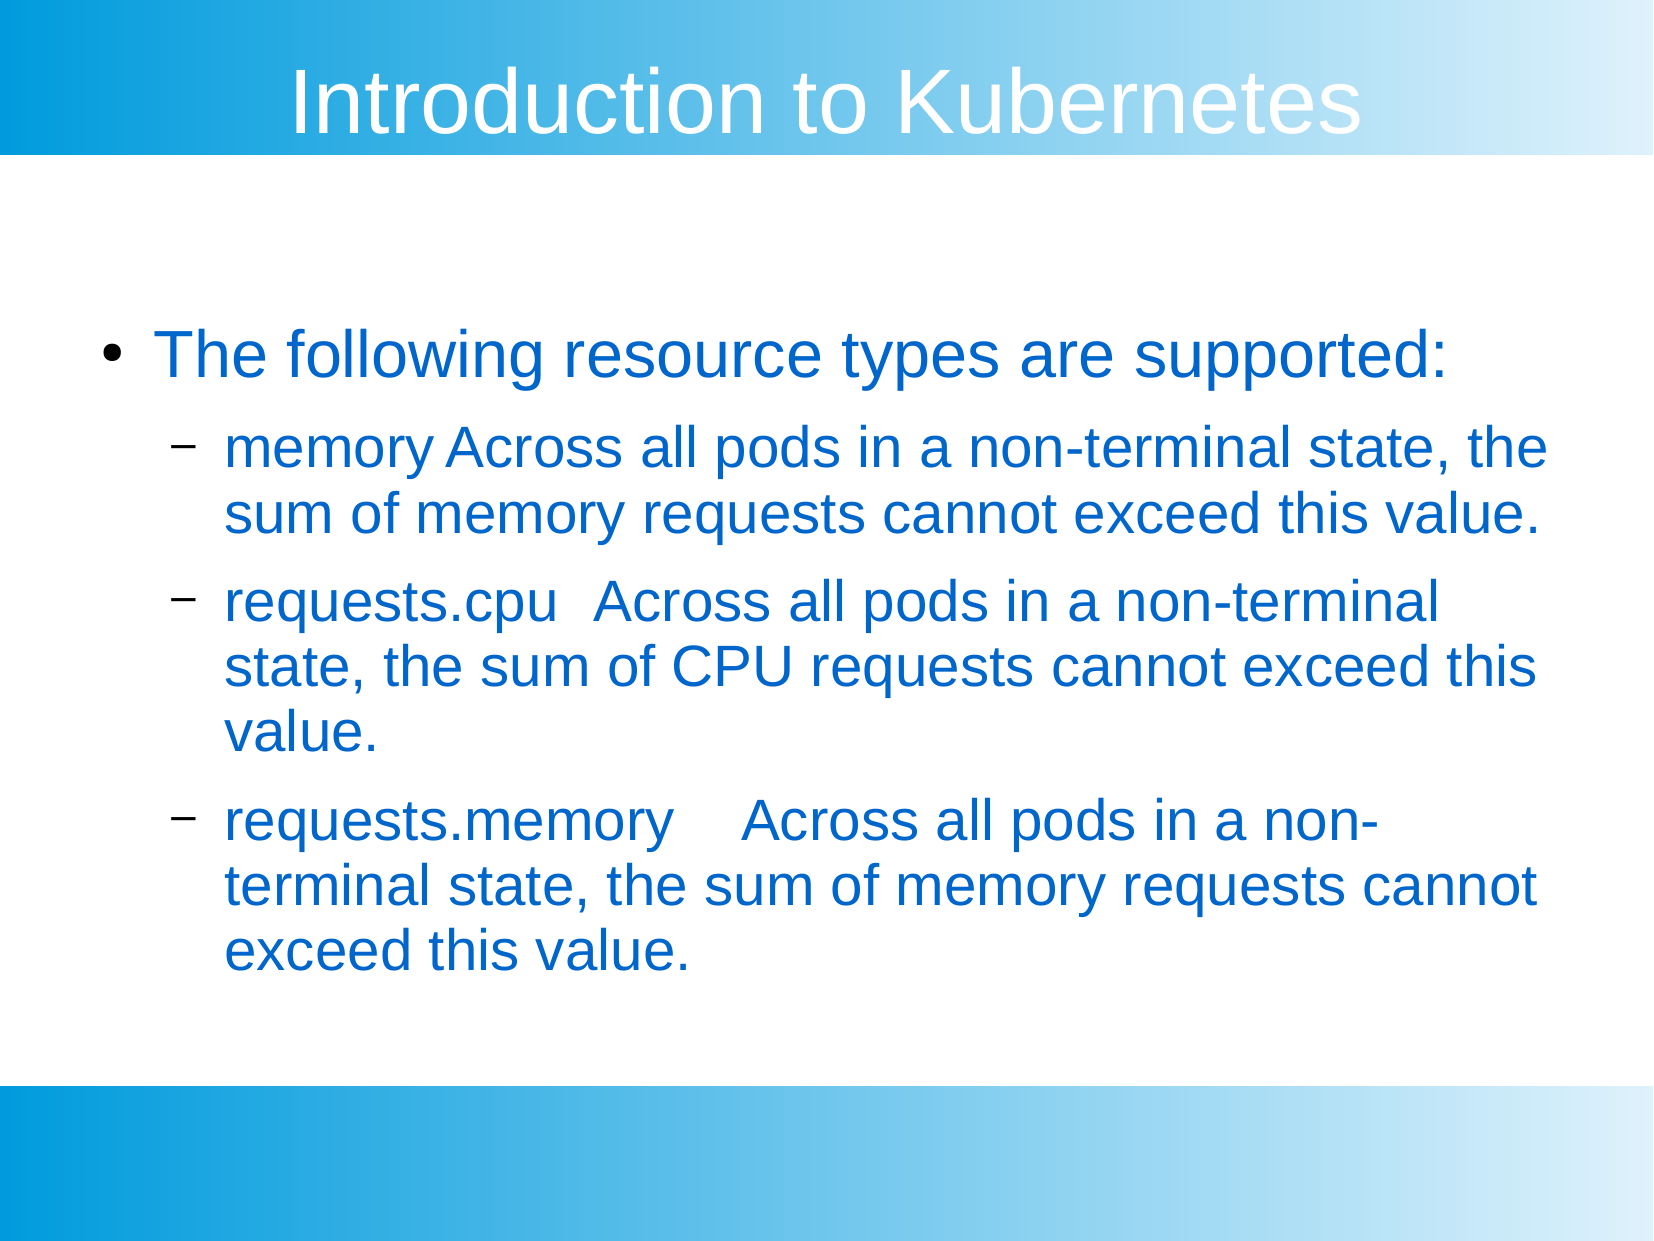

# Introduction to Kubernetes
The following resource types are supported:
memory	Across all pods in a non-terminal state, the sum of memory requests cannot exceed this value.
requests.cpu	Across all pods in a non-terminal state, the sum of CPU requests cannot exceed this value.
requests.memory	Across all pods in a non-terminal state, the sum of memory requests cannot exceed this value.